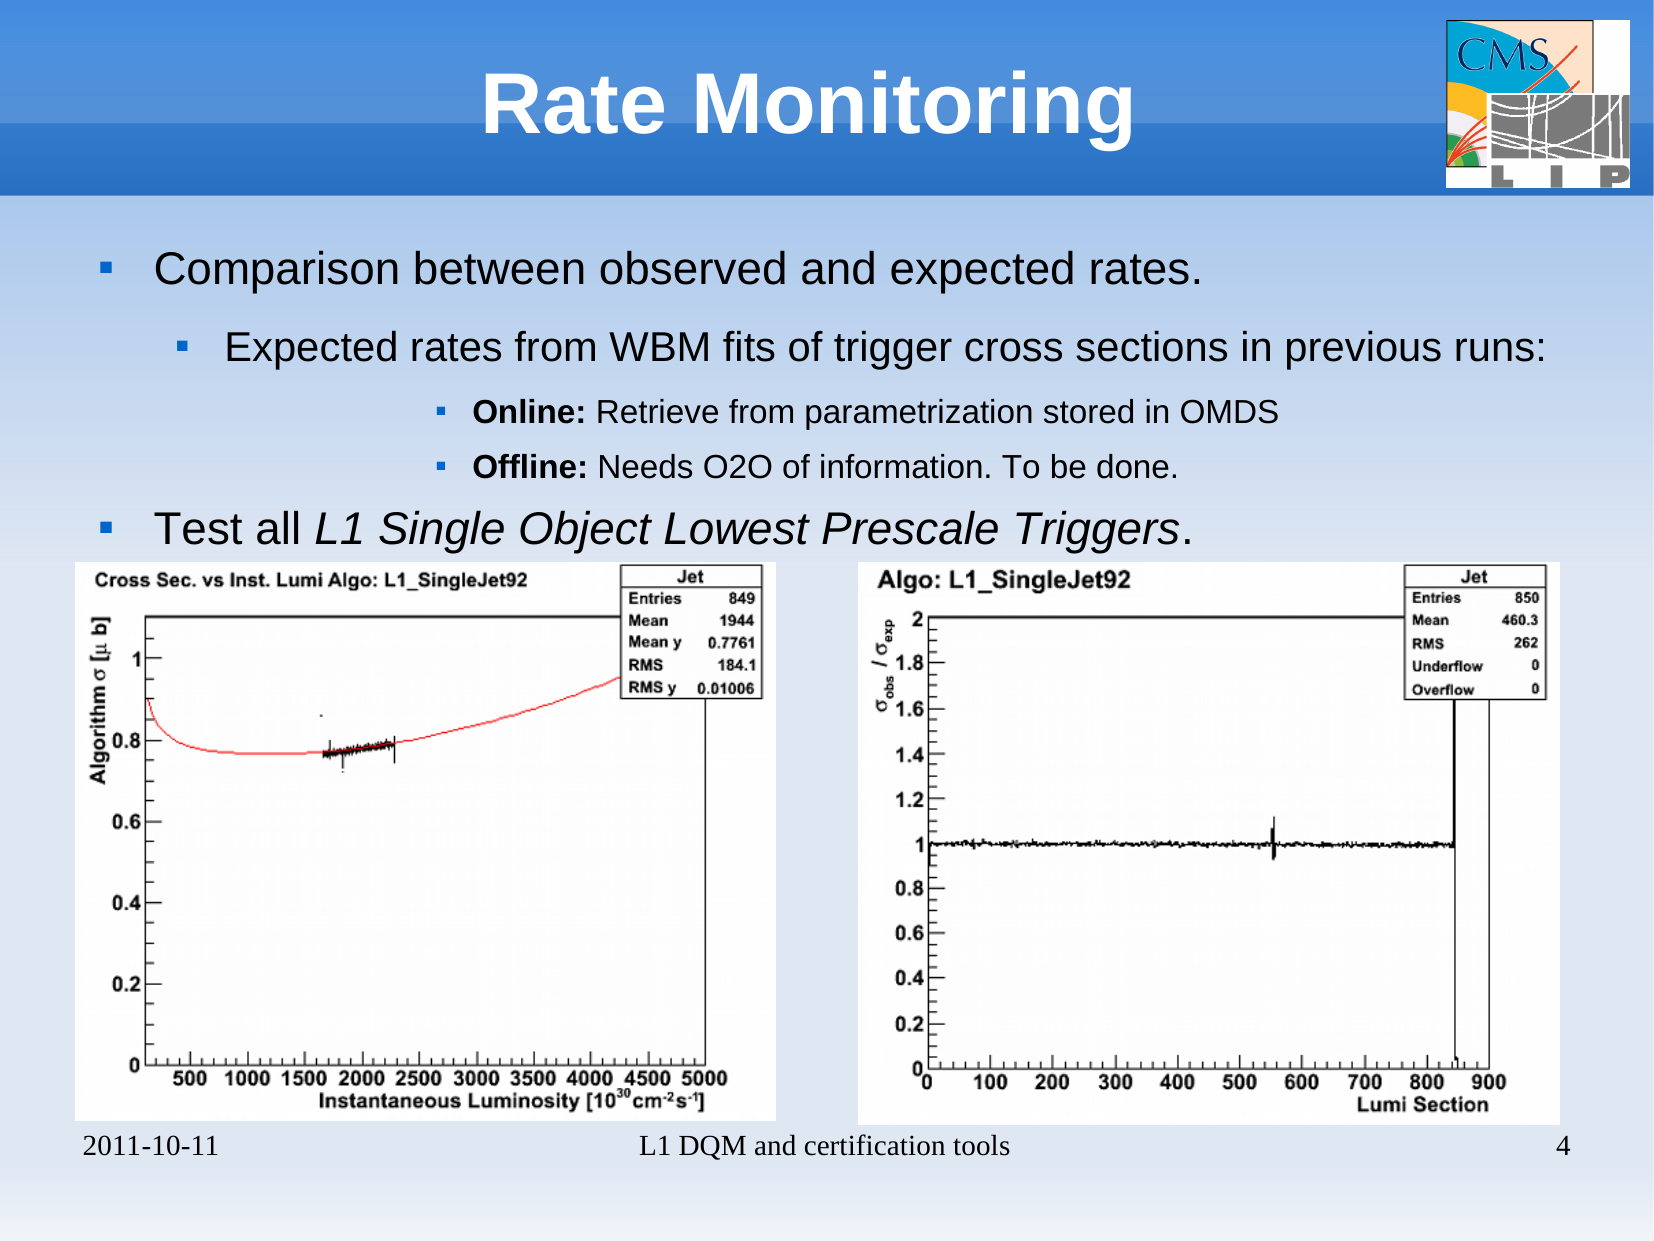

# Rate Monitoring
Comparison between observed and expected rates.
Expected rates from WBM fits of trigger cross sections in previous runs:
Online: Retrieve from parametrization stored in OMDS
Offline: Needs O2O of information. To be done.
Test all L1 Single Object Lowest Prescale Triggers.
2011-10-11
L1 DQM and certification tools
4